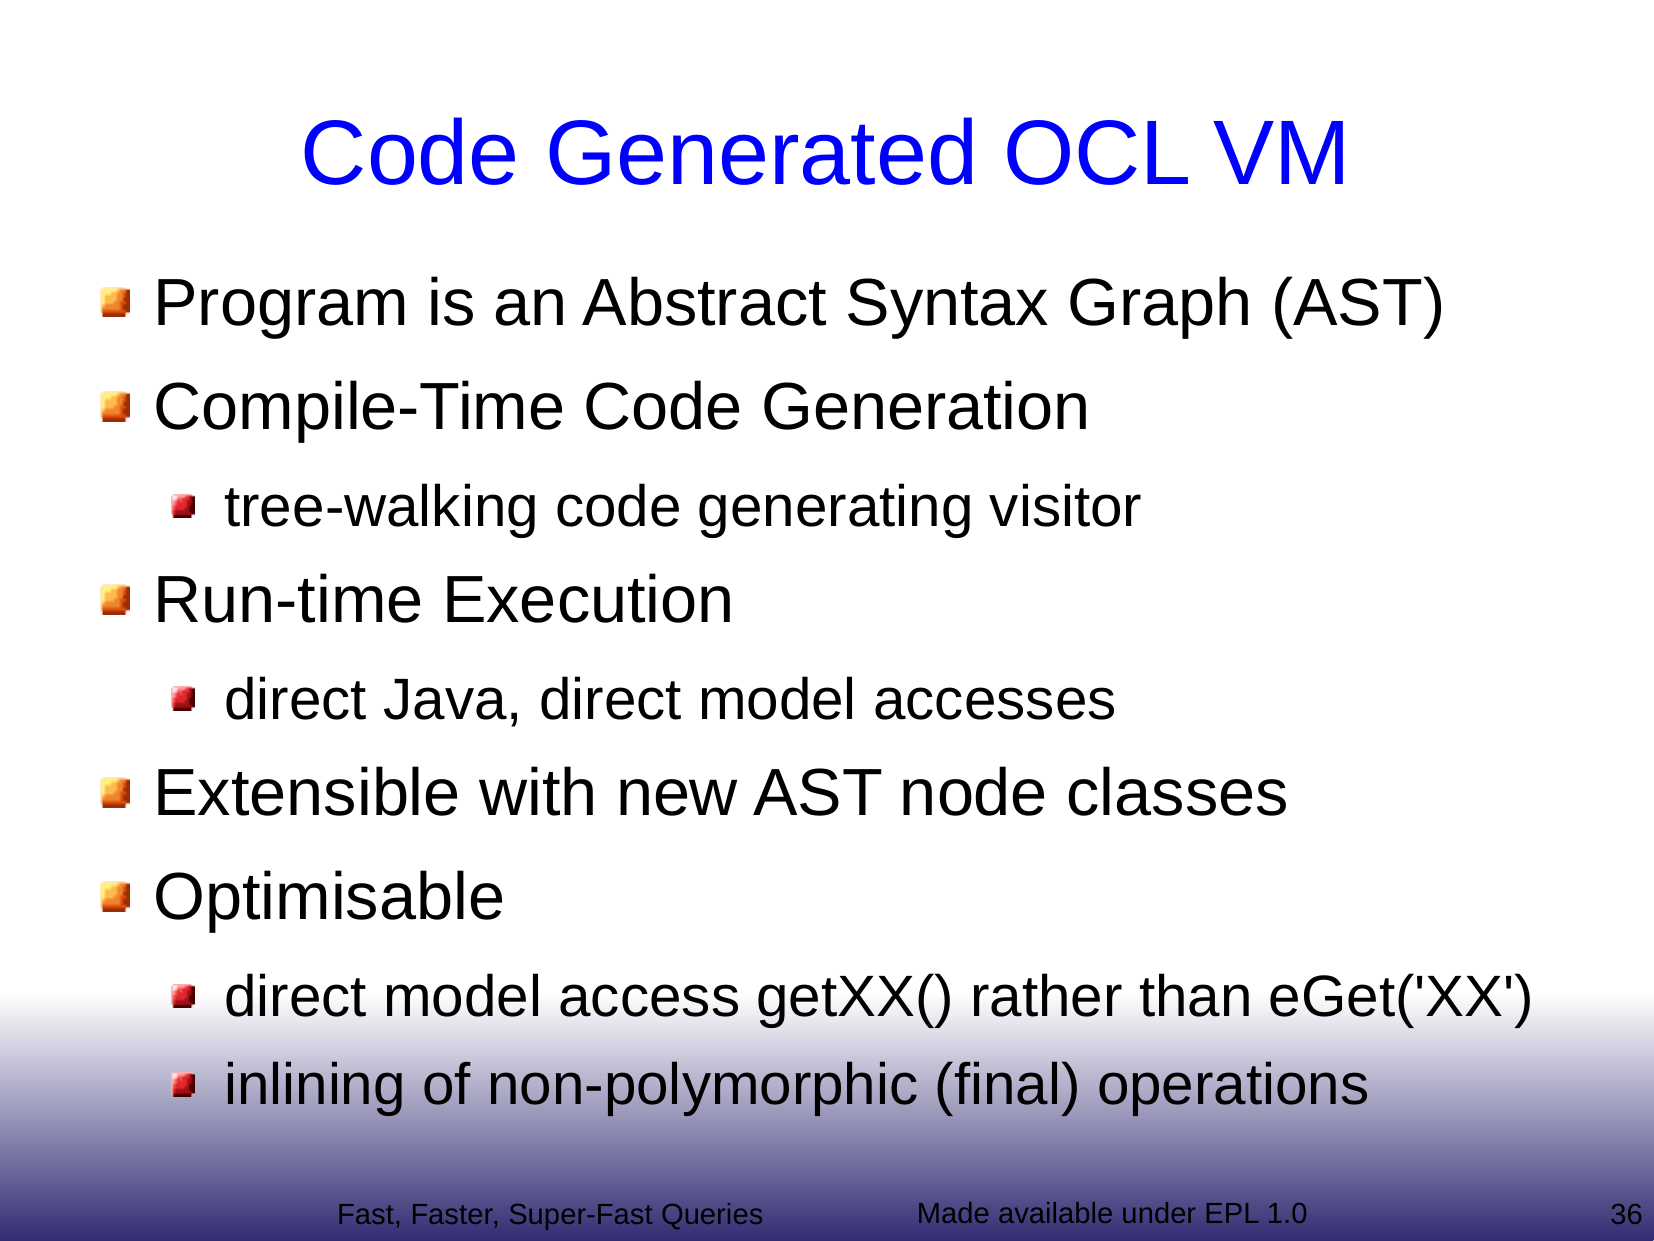

# Code Generated OCL VM
Program is an Abstract Syntax Graph (AST)
Compile-Time Code Generation
tree-walking code generating visitor
Run-time Execution
direct Java, direct model accesses
Extensible with new AST node classes
Optimisable
direct model access getXX() rather than eGet('XX')
inlining of non-polymorphic (final) operations
Fast, Faster, Super-Fast Queries
36